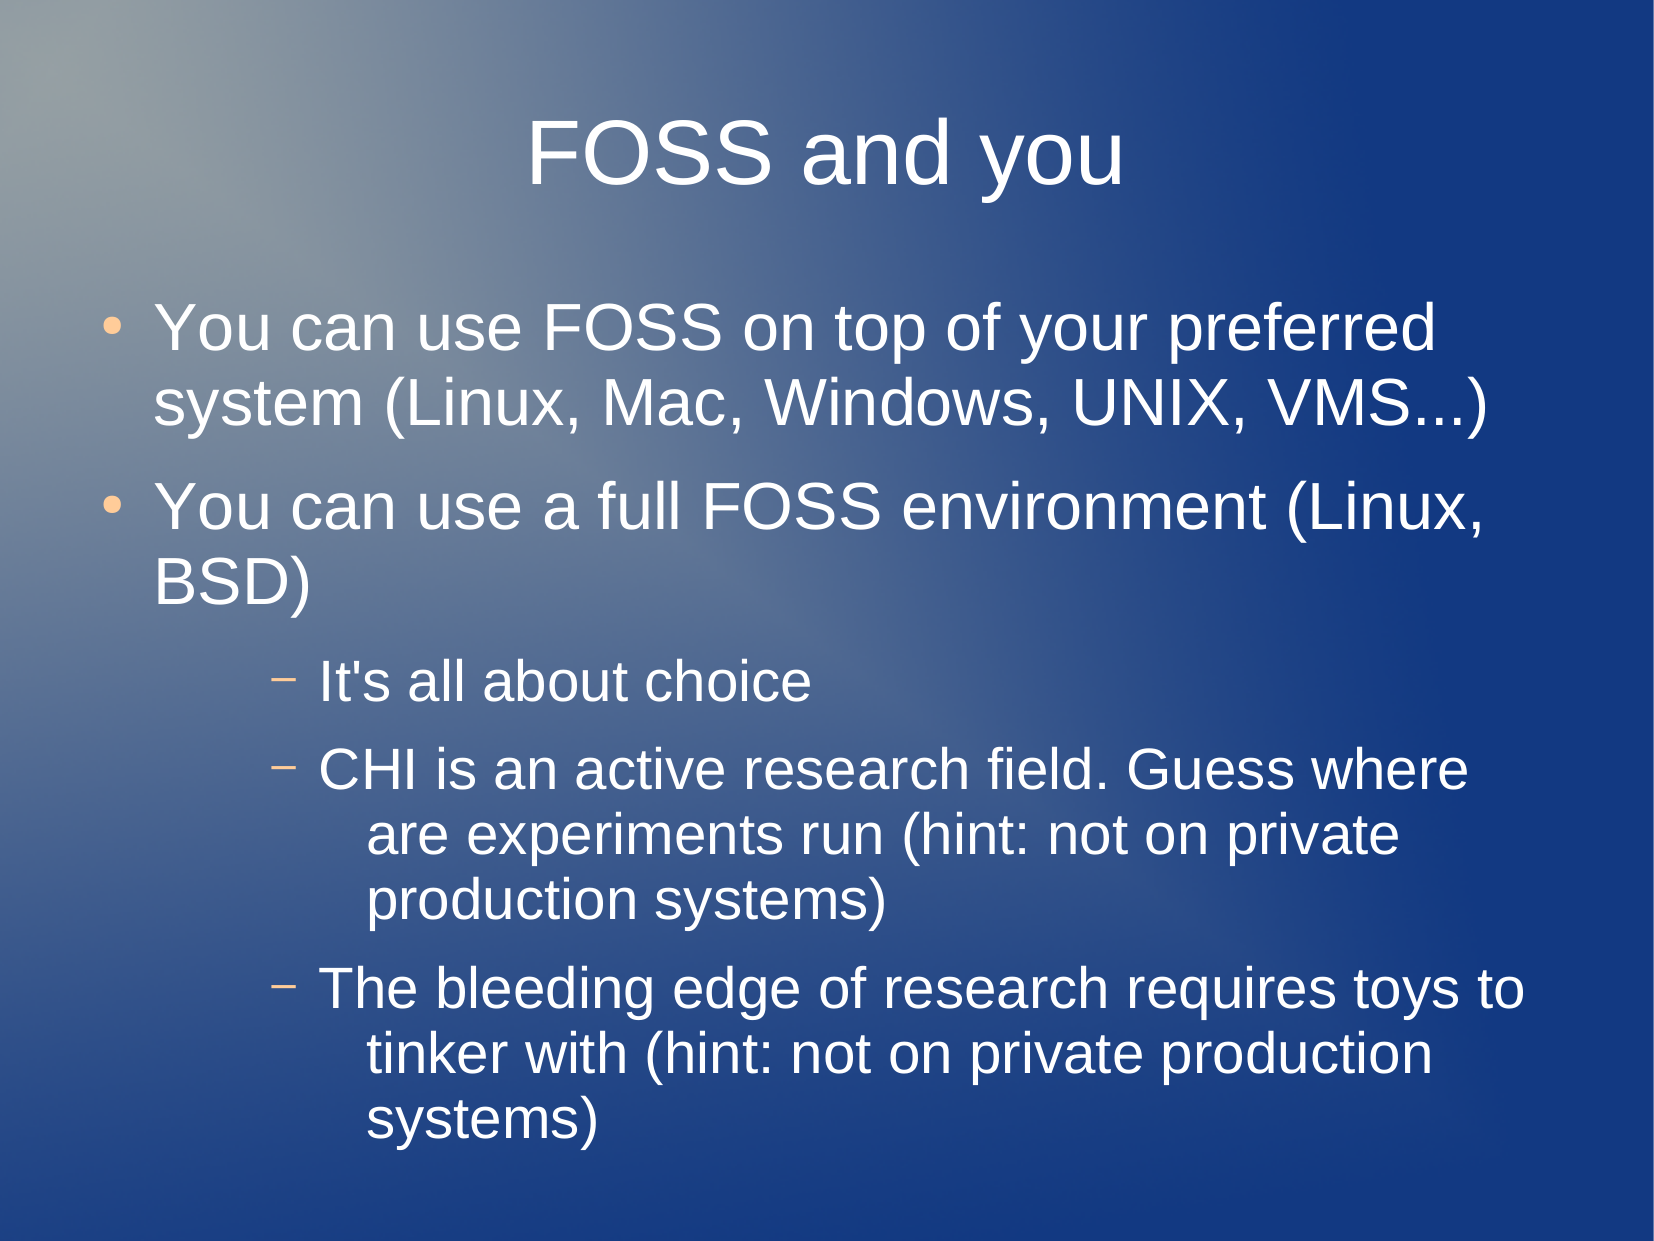

# FOSS and you
You can use FOSS on top of your preferred system (Linux, Mac, Windows, UNIX, VMS...)
You can use a full FOSS environment (Linux, BSD)
It's all about choice
CHI is an active research field. Guess where are experiments run (hint: not on private production systems)
The bleeding edge of research requires toys to tinker with (hint: not on private production systems)